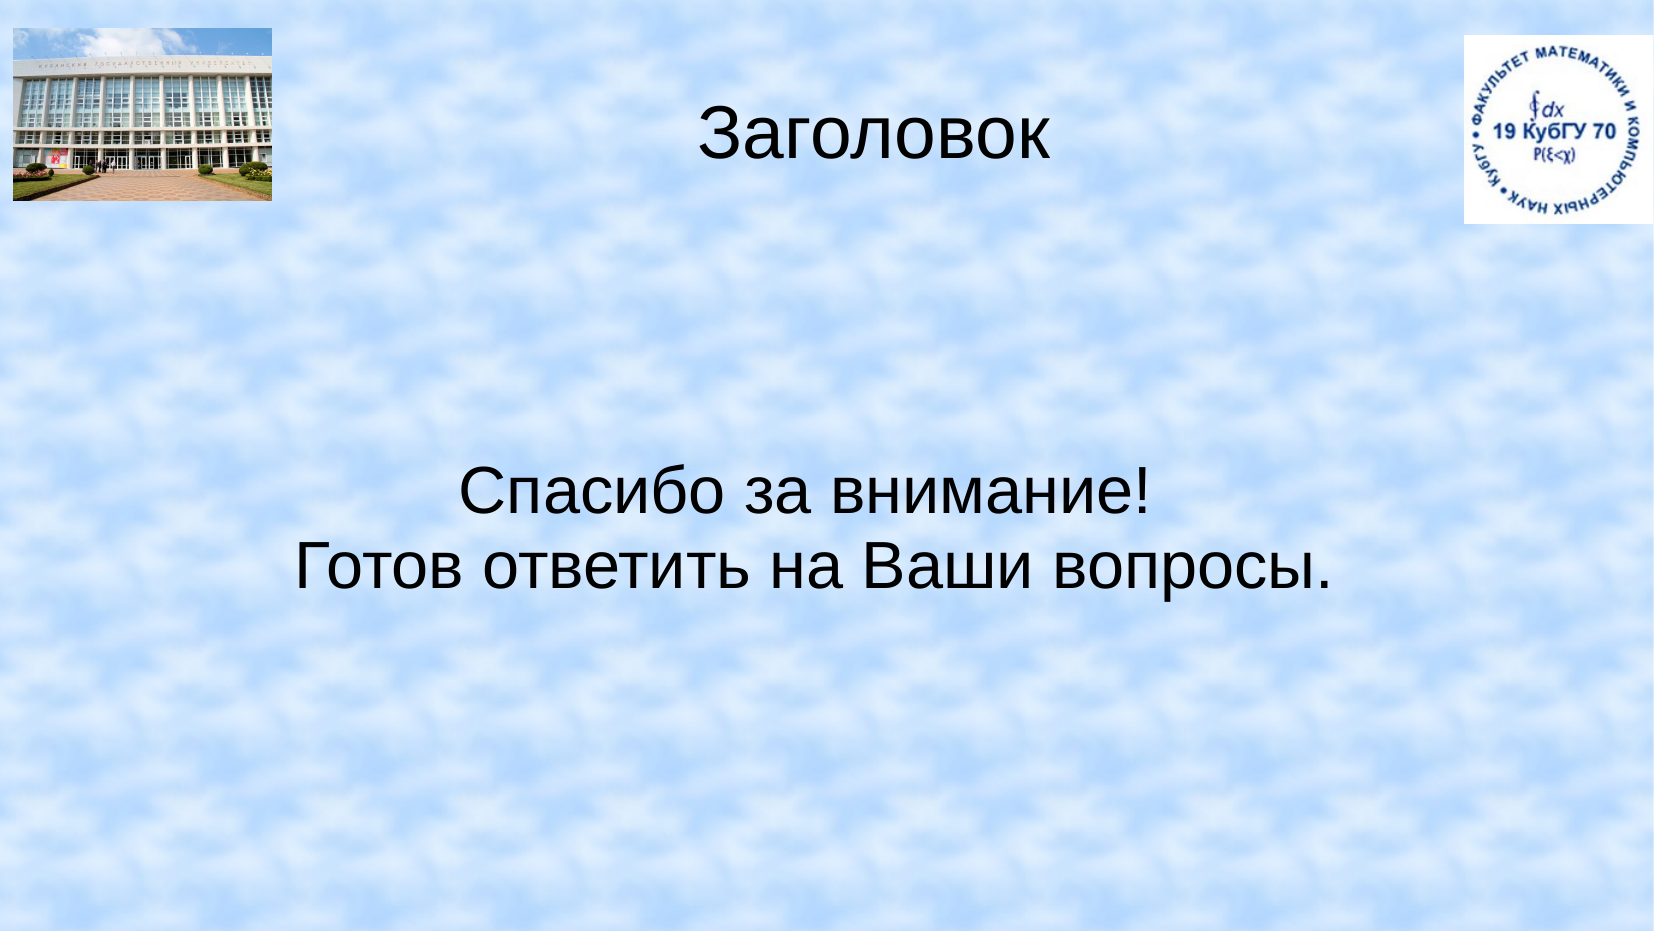

# Заголовок
Спасибо за внимание!
Готов ответить на Ваши вопросы.